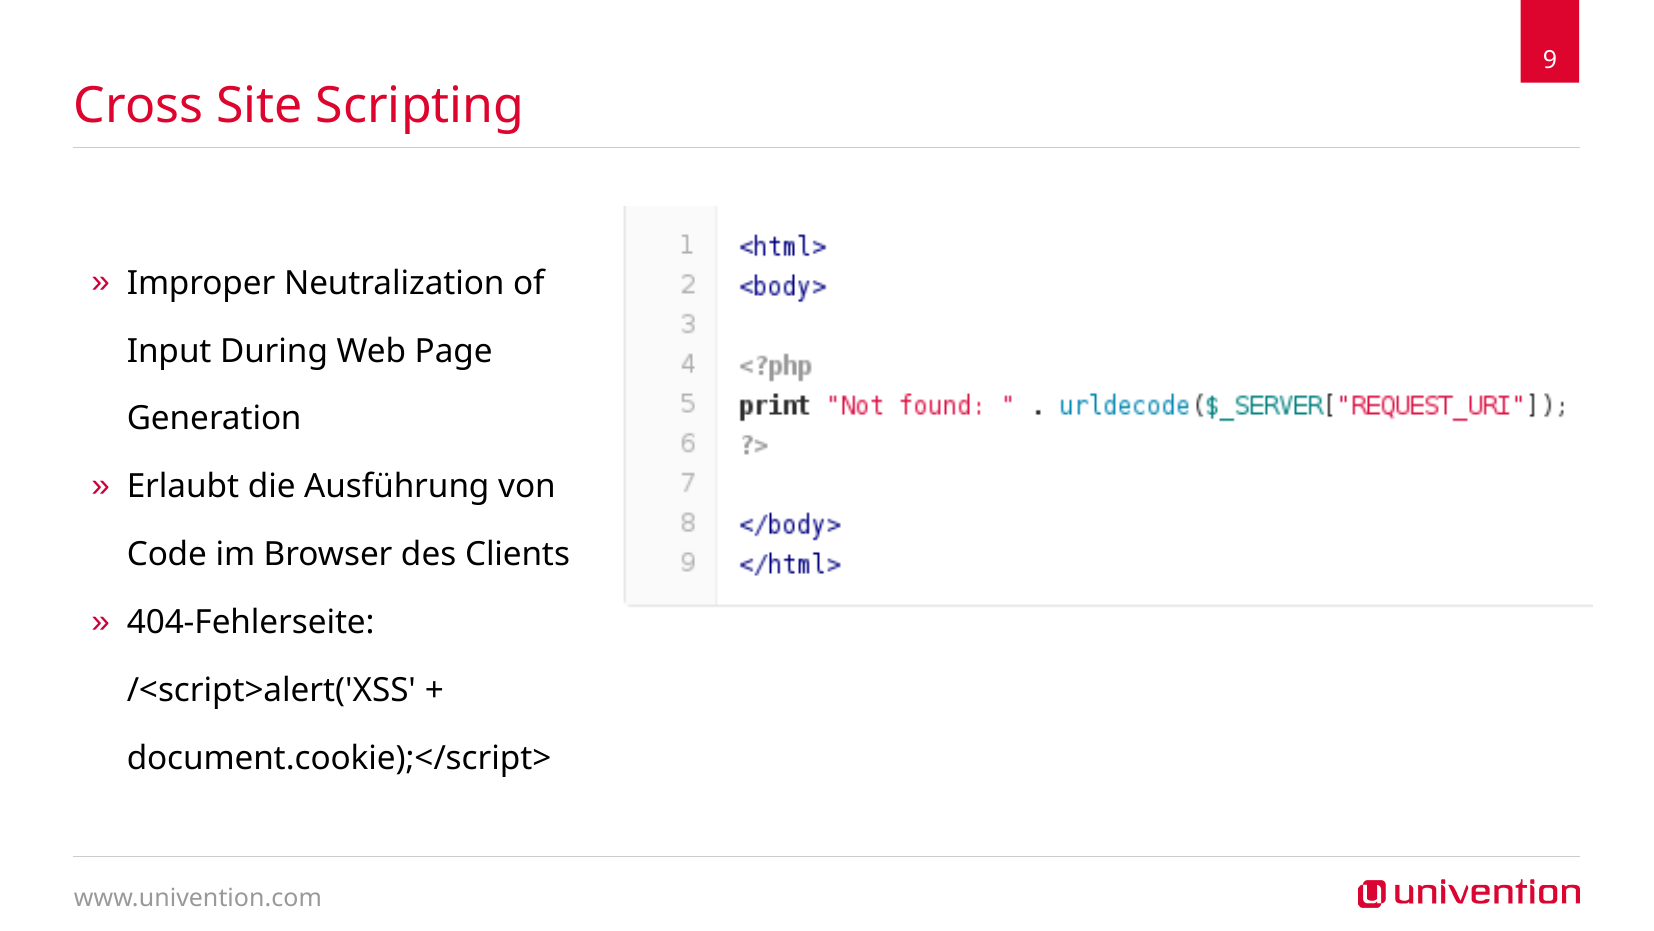

# Cross Site Scripting
Improper Neutralization of Input During Web Page Generation
Erlaubt die Ausführung von Code im Browser des Clients
404-Fehlerseite: /<script>alert('XSS' + document.cookie);</script>